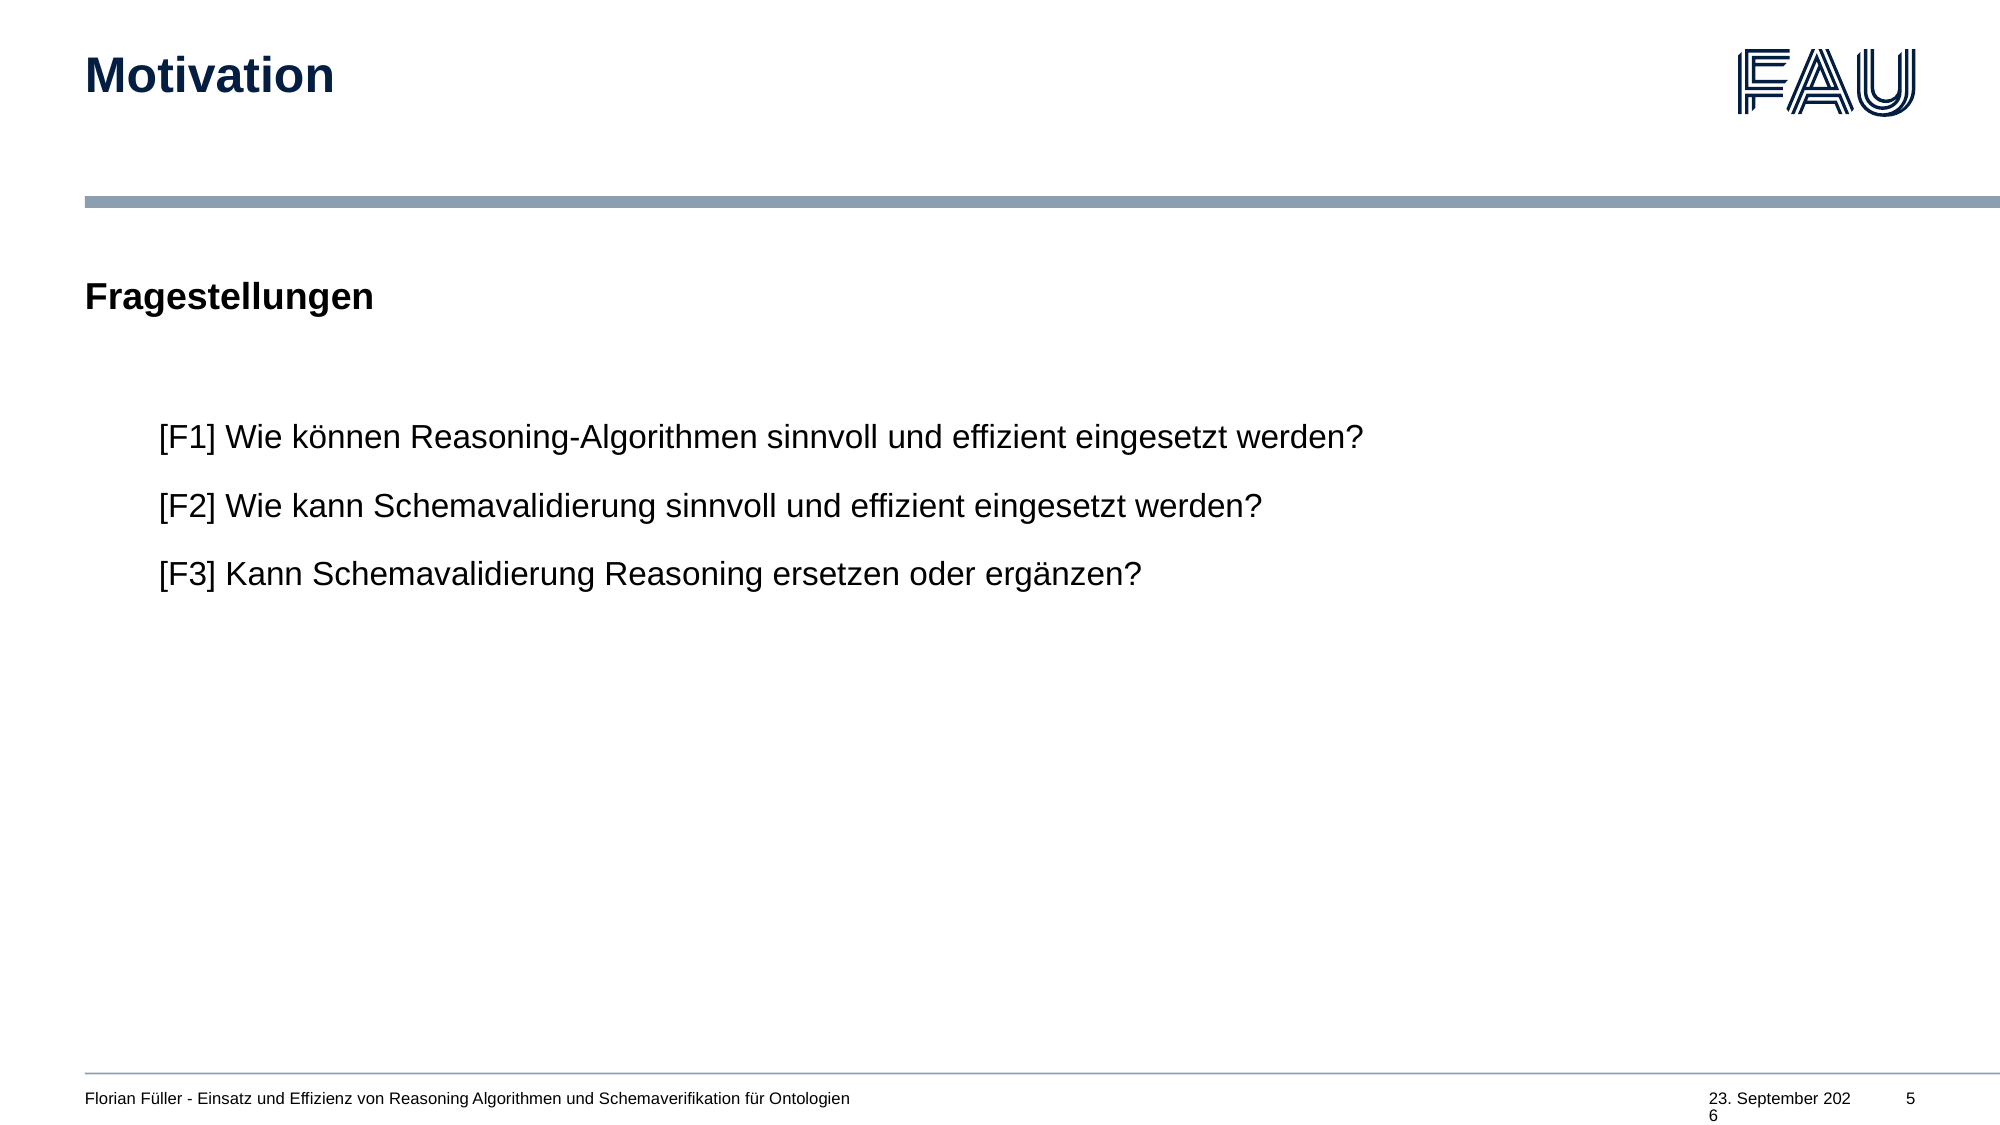

Motivation
# Fragestellungen
 	[F1] Wie können Reasoning-Algorithmen sinnvoll und effizient eingesetzt werden?
 	[F2] Wie kann Schemavalidierung sinnvoll und effizient eingesetzt werden?
 	[F3] Kann Schemavalidierung Reasoning ersetzen oder ergänzen?
Florian Füller - Einsatz und Effizienz von Reasoning Algorithmen und Schemaverifikation für Ontologien